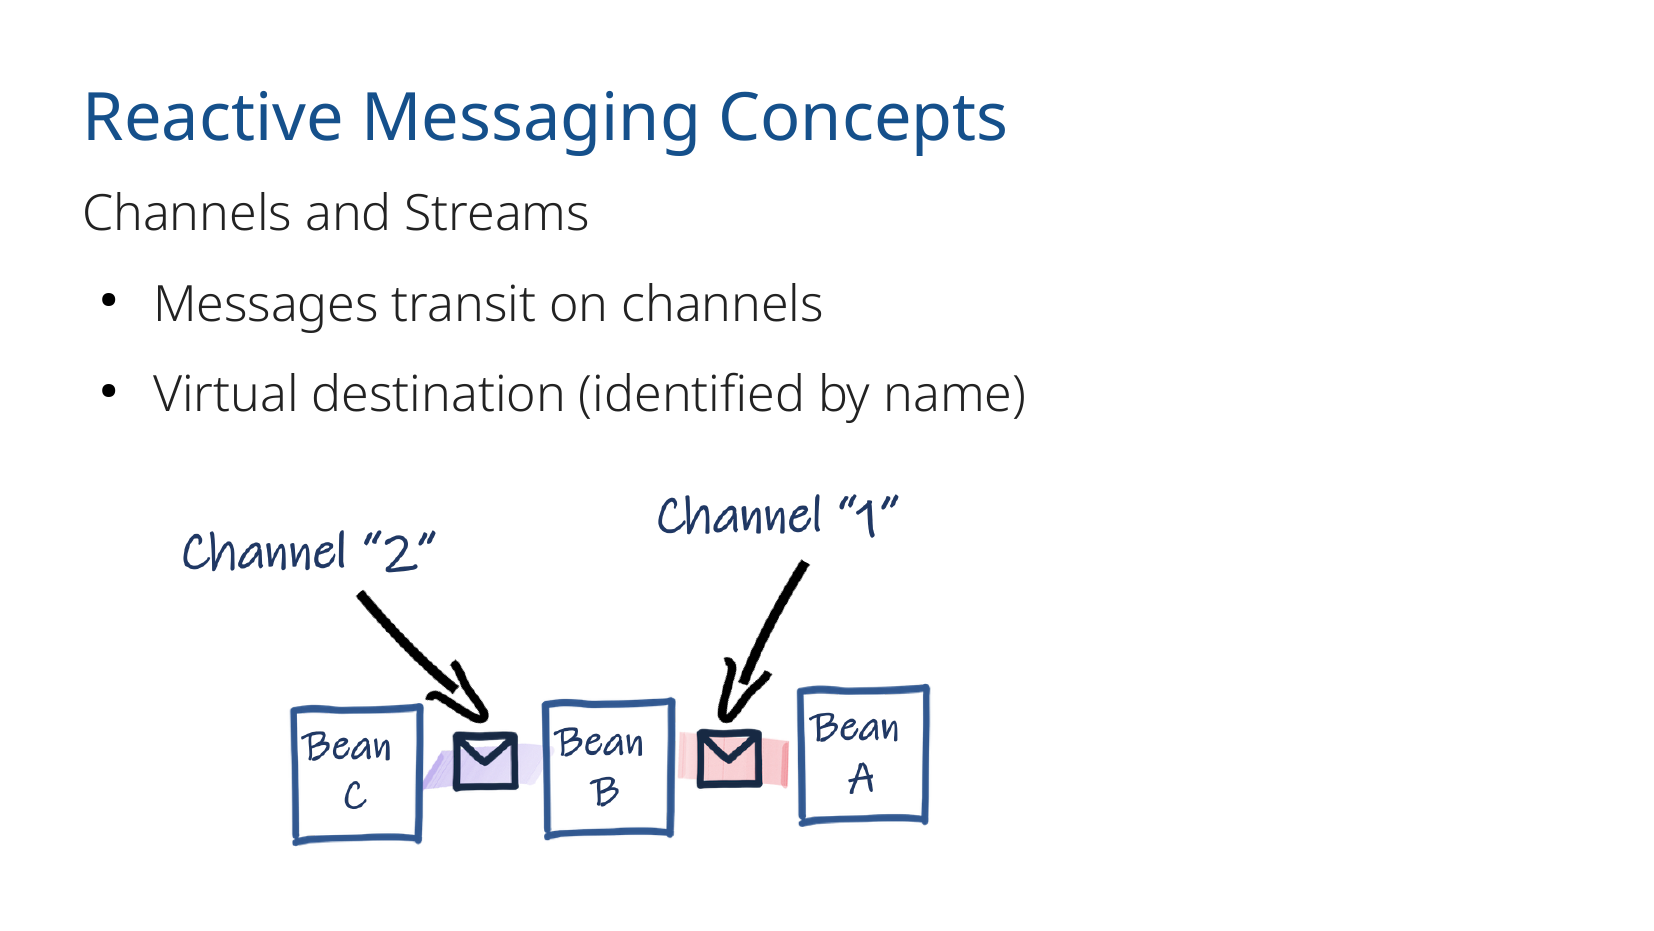

# Reactive Messaging Concepts
Channels and Streams
Messages transit on channels
Virtual destination (identified by name)